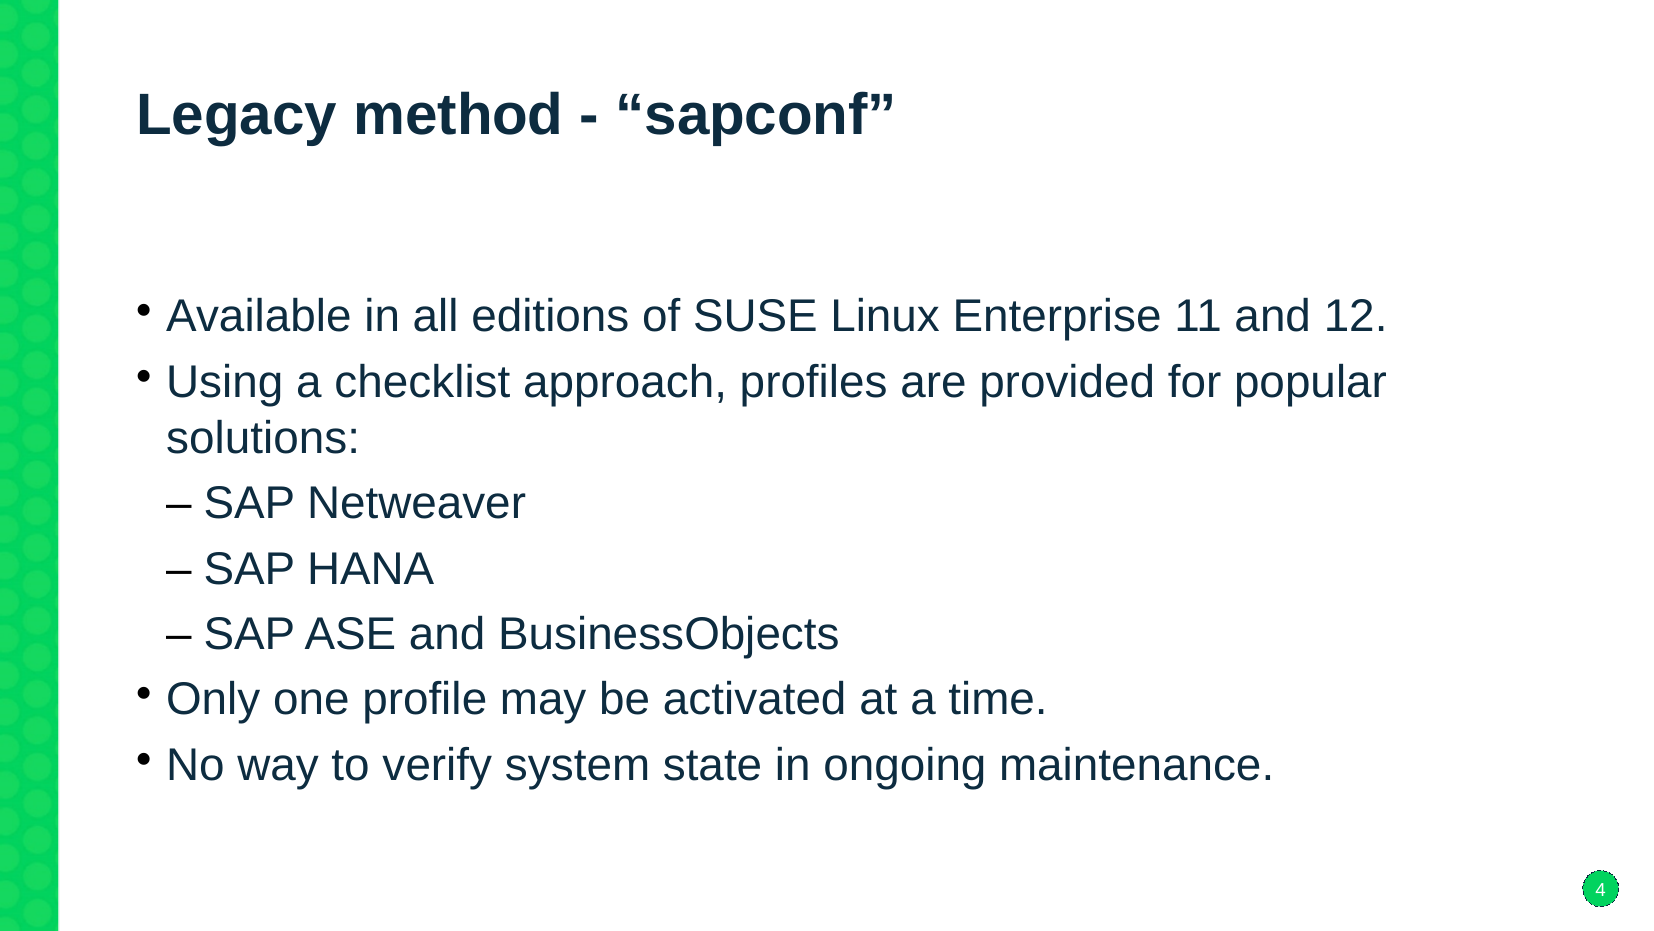

# Legacy method - “sapconf”
Available in all editions of SUSE Linux Enterprise 11 and 12.
Using a checklist approach, profiles are provided for popular solutions:
SAP Netweaver
SAP HANA
SAP ASE and BusinessObjects
Only one profile may be activated at a time.
No way to verify system state in ongoing maintenance.
4